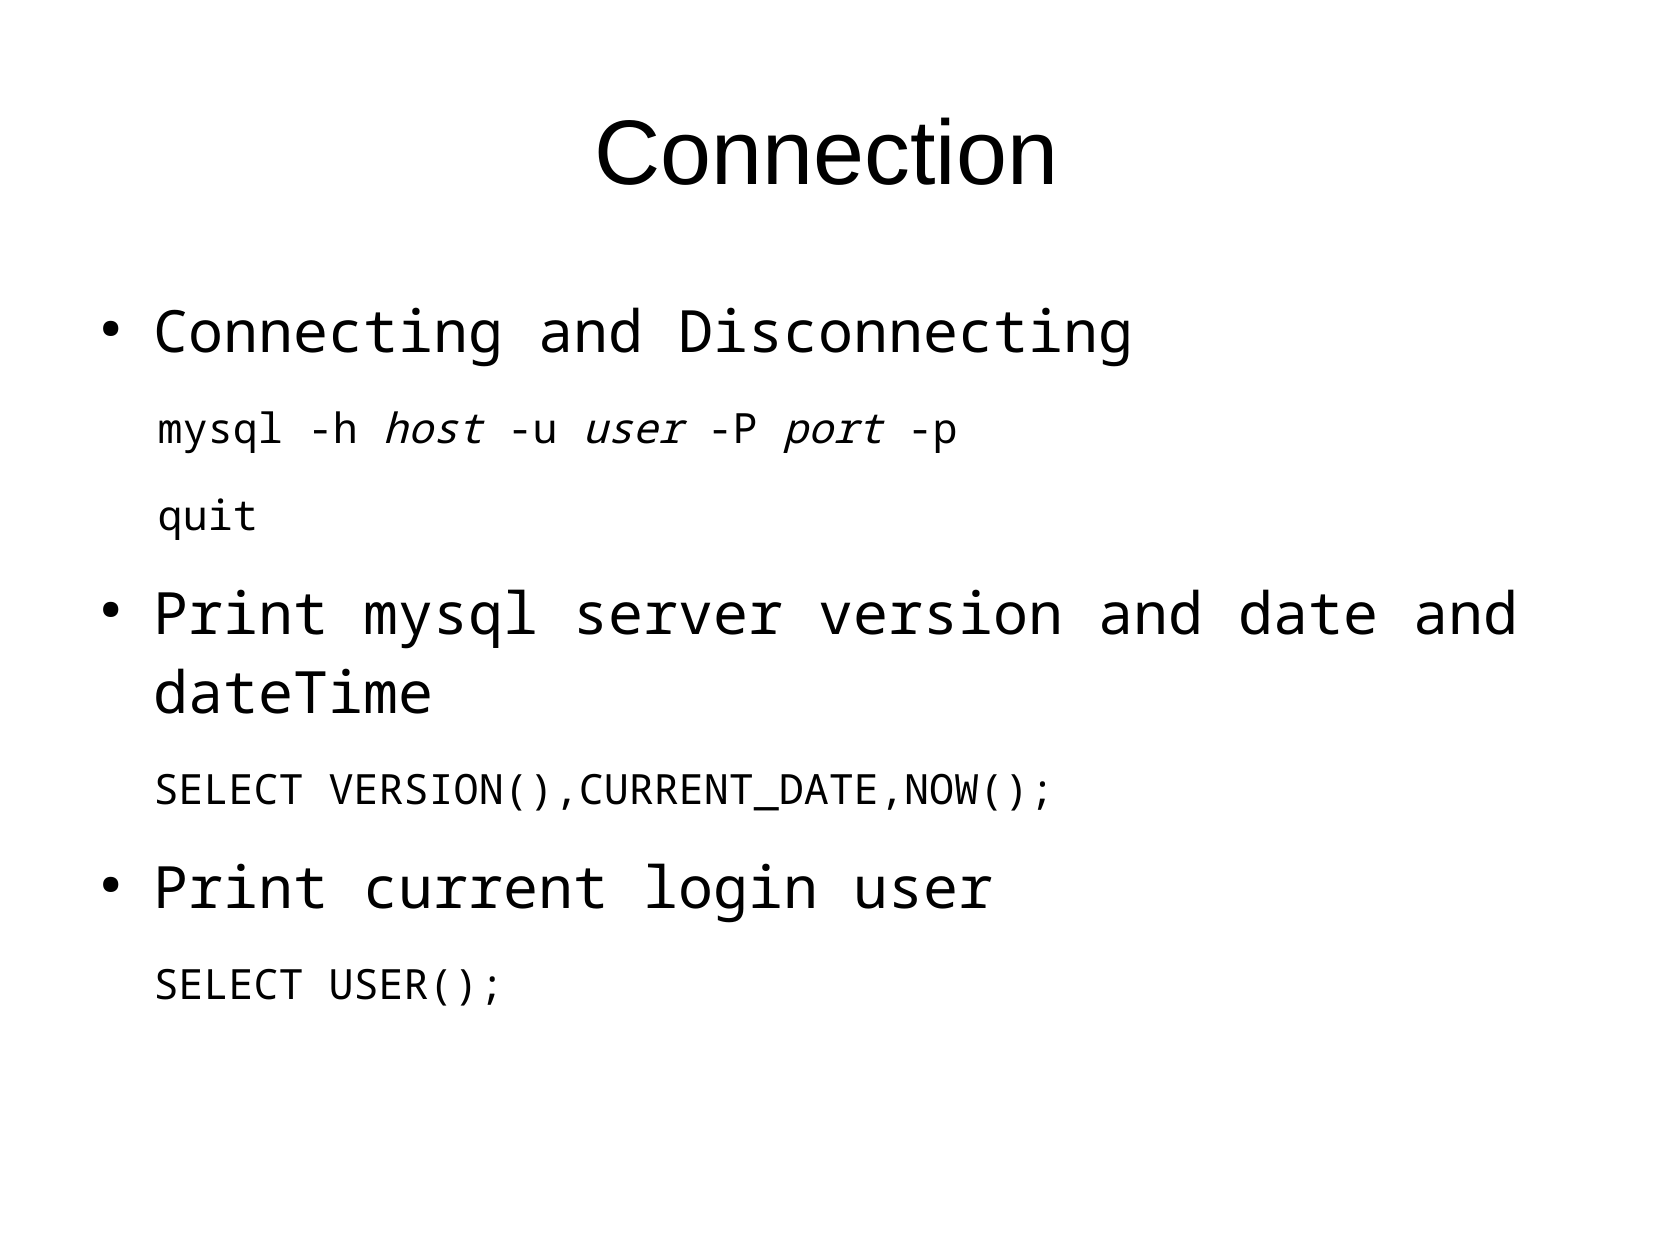

# Connection
Connecting and Disconnecting
 mysql -h host -u user -P port -p
 quit
Print mysql server version and date and dateTime
SELECT VERSION(),CURRENT_DATE,NOW();
Print current login user
SELECT USER();